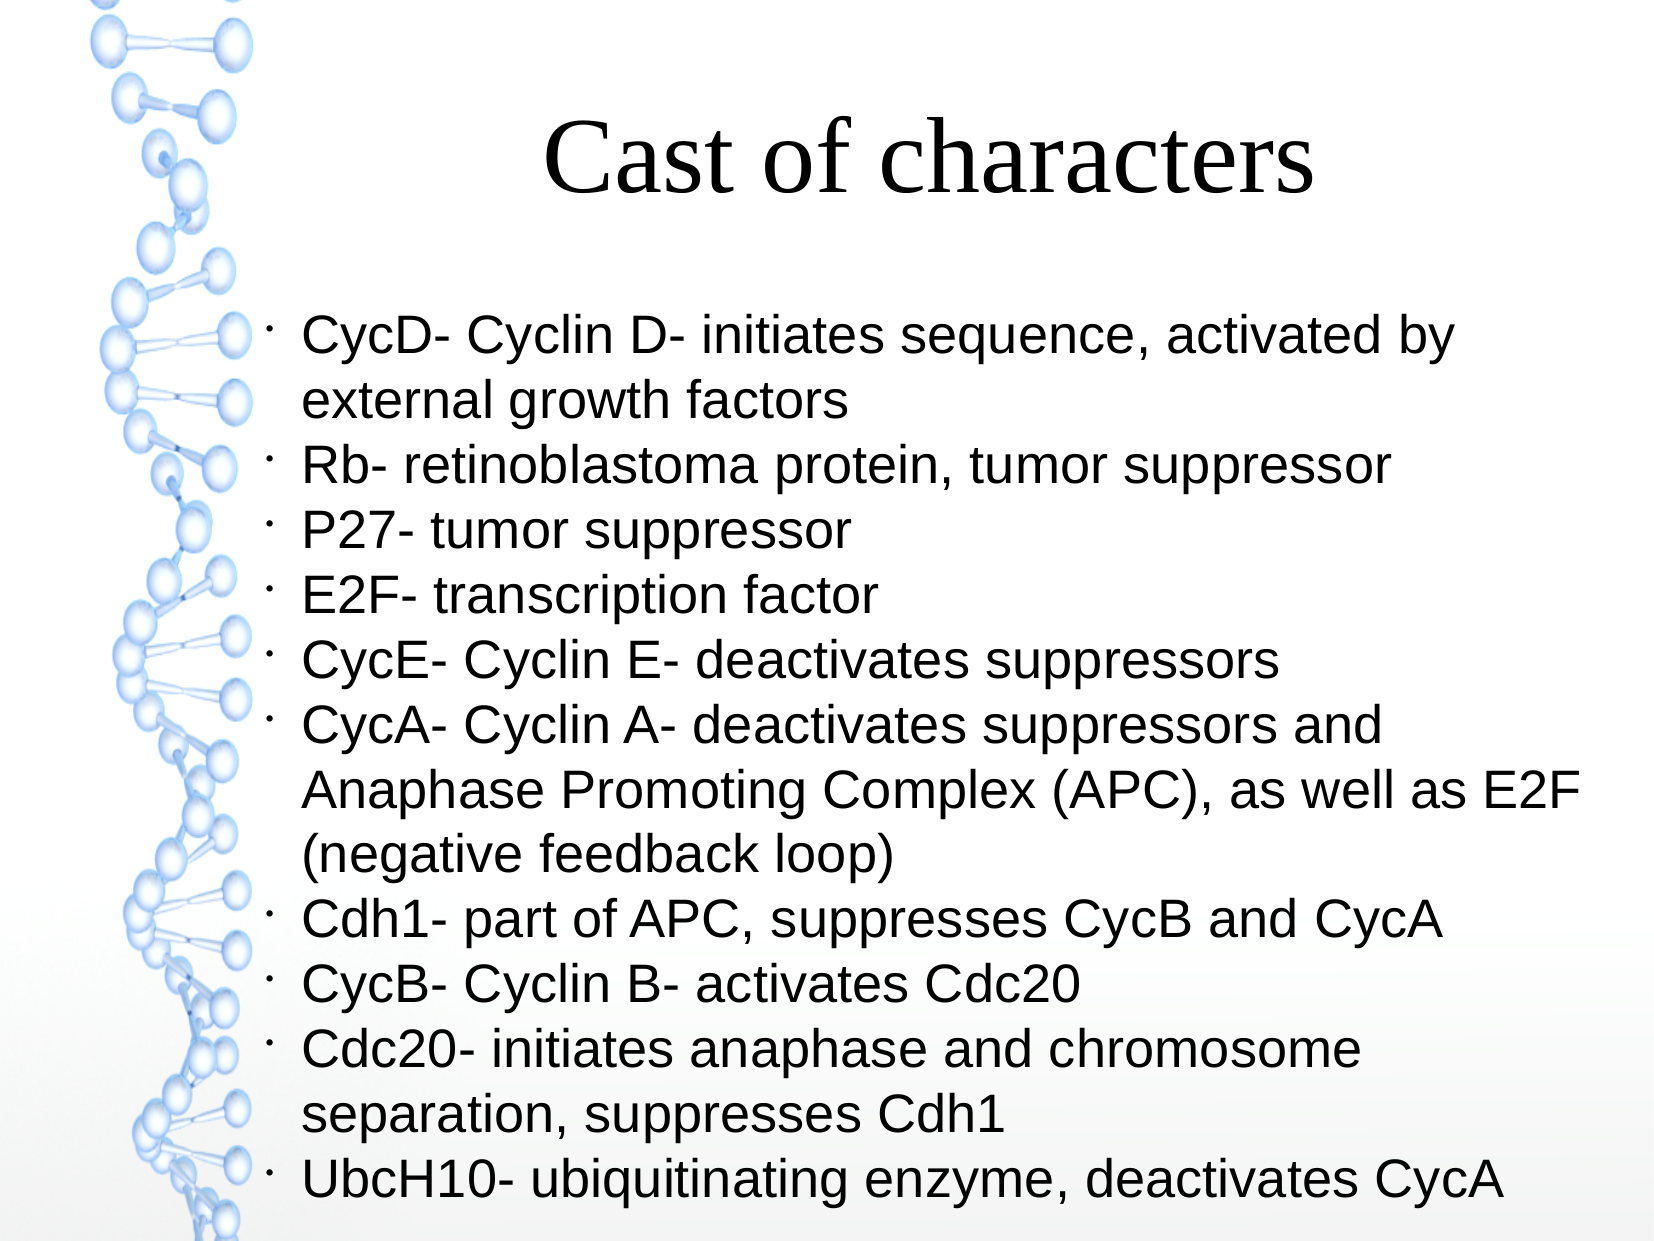

Cast of characters
CycD- Cyclin D- initiates sequence, activated by external growth factors
Rb- retinoblastoma protein, tumor suppressor
P27- tumor suppressor
E2F- transcription factor
CycE- Cyclin E- deactivates suppressors
CycA- Cyclin A- deactivates suppressors and Anaphase Promoting Complex (APC), as well as E2F (negative feedback loop)
Cdh1- part of APC, suppresses CycB and CycA
CycB- Cyclin B- activates Cdc20
Cdc20- initiates anaphase and chromosome separation, suppresses Cdh1
UbcH10- ubiquitinating enzyme, deactivates CycA